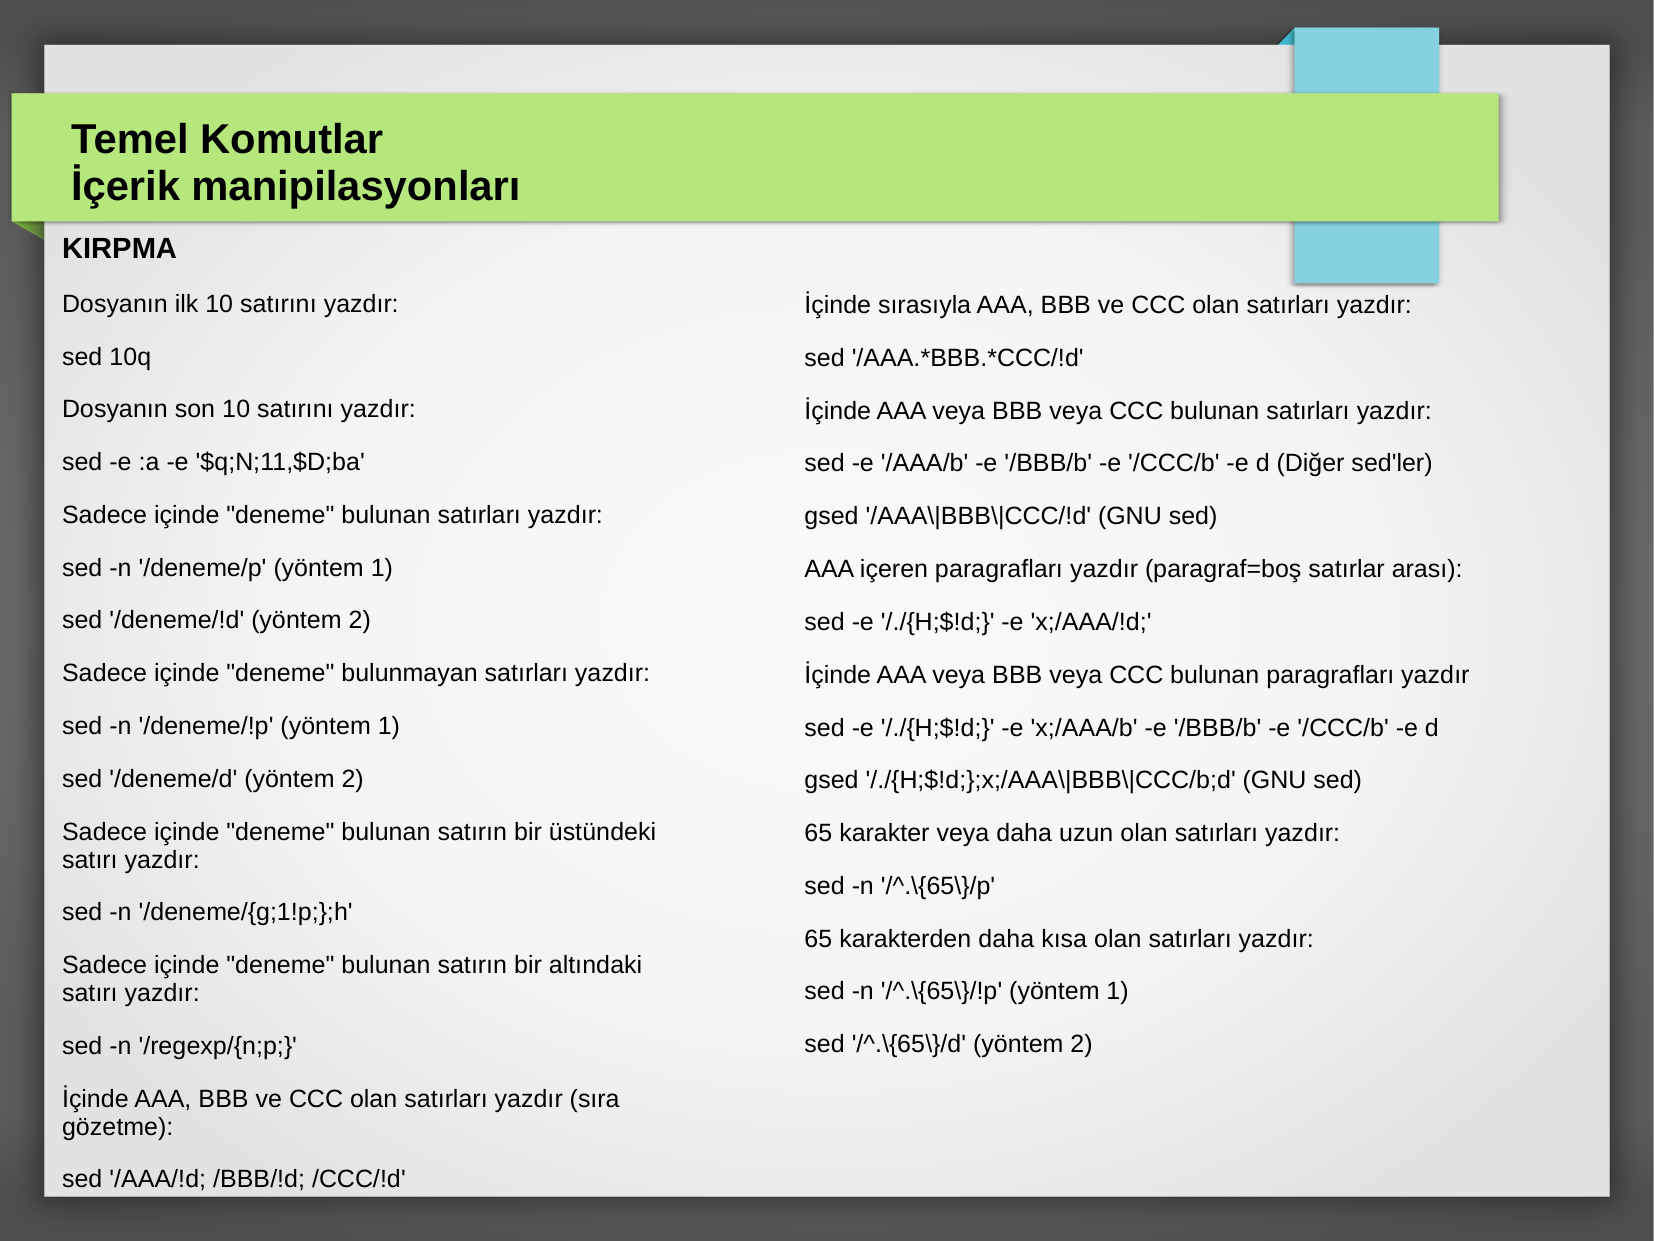

Temel Komutlar
İçerik manipilasyonları
KIRPMA
Dosyanın ilk 10 satırını yazdır:
sed 10q
Dosyanın son 10 satırını yazdır:
sed -e :a -e '$q;N;11,$D;ba'
Sadece içinde "deneme" bulunan satırları yazdır:
sed -n '/deneme/p' (yöntem 1)
sed '/deneme/!d' (yöntem 2)
Sadece içinde "deneme" bulunmayan satırları yazdır:
sed -n '/deneme/!p' (yöntem 1)
sed '/deneme/d' (yöntem 2)
Sadece içinde "deneme" bulunan satırın bir üstündeki satırı yazdır:
sed -n '/deneme/{g;1!p;};h'
Sadece içinde "deneme" bulunan satırın bir altındaki satırı yazdır:
sed -n '/regexp/{n;p;}'
İçinde AAA, BBB ve CCC olan satırları yazdır (sıra gözetme):
sed '/AAA/!d; /BBB/!d; /CCC/!d'
İçinde sırasıyla AAA, BBB ve CCC olan satırları yazdır:
sed '/AAA.*BBB.*CCC/!d'
İçinde AAA veya BBB veya CCC bulunan satırları yazdır:
sed -e '/AAA/b' -e '/BBB/b' -e '/CCC/b' -e d (Diğer sed'ler)
gsed '/AAA\|BBB\|CCC/!d' (GNU sed)
AAA içeren paragrafları yazdır (paragraf=boş satırlar arası):
sed -e '/./{H;$!d;}' -e 'x;/AAA/!d;'
İçinde AAA veya BBB veya CCC bulunan paragrafları yazdır
sed -e '/./{H;$!d;}' -e 'x;/AAA/b' -e '/BBB/b' -e '/CCC/b' -e d
gsed '/./{H;$!d;};x;/AAA\|BBB\|CCC/b;d' (GNU sed)
65 karakter veya daha uzun olan satırları yazdır:
sed -n '/^.\{65\}/p'
65 karakterden daha kısa olan satırları yazdır:
sed -n '/^.\{65\}/!p' (yöntem 1)
sed '/^.\{65\}/d' (yöntem 2)